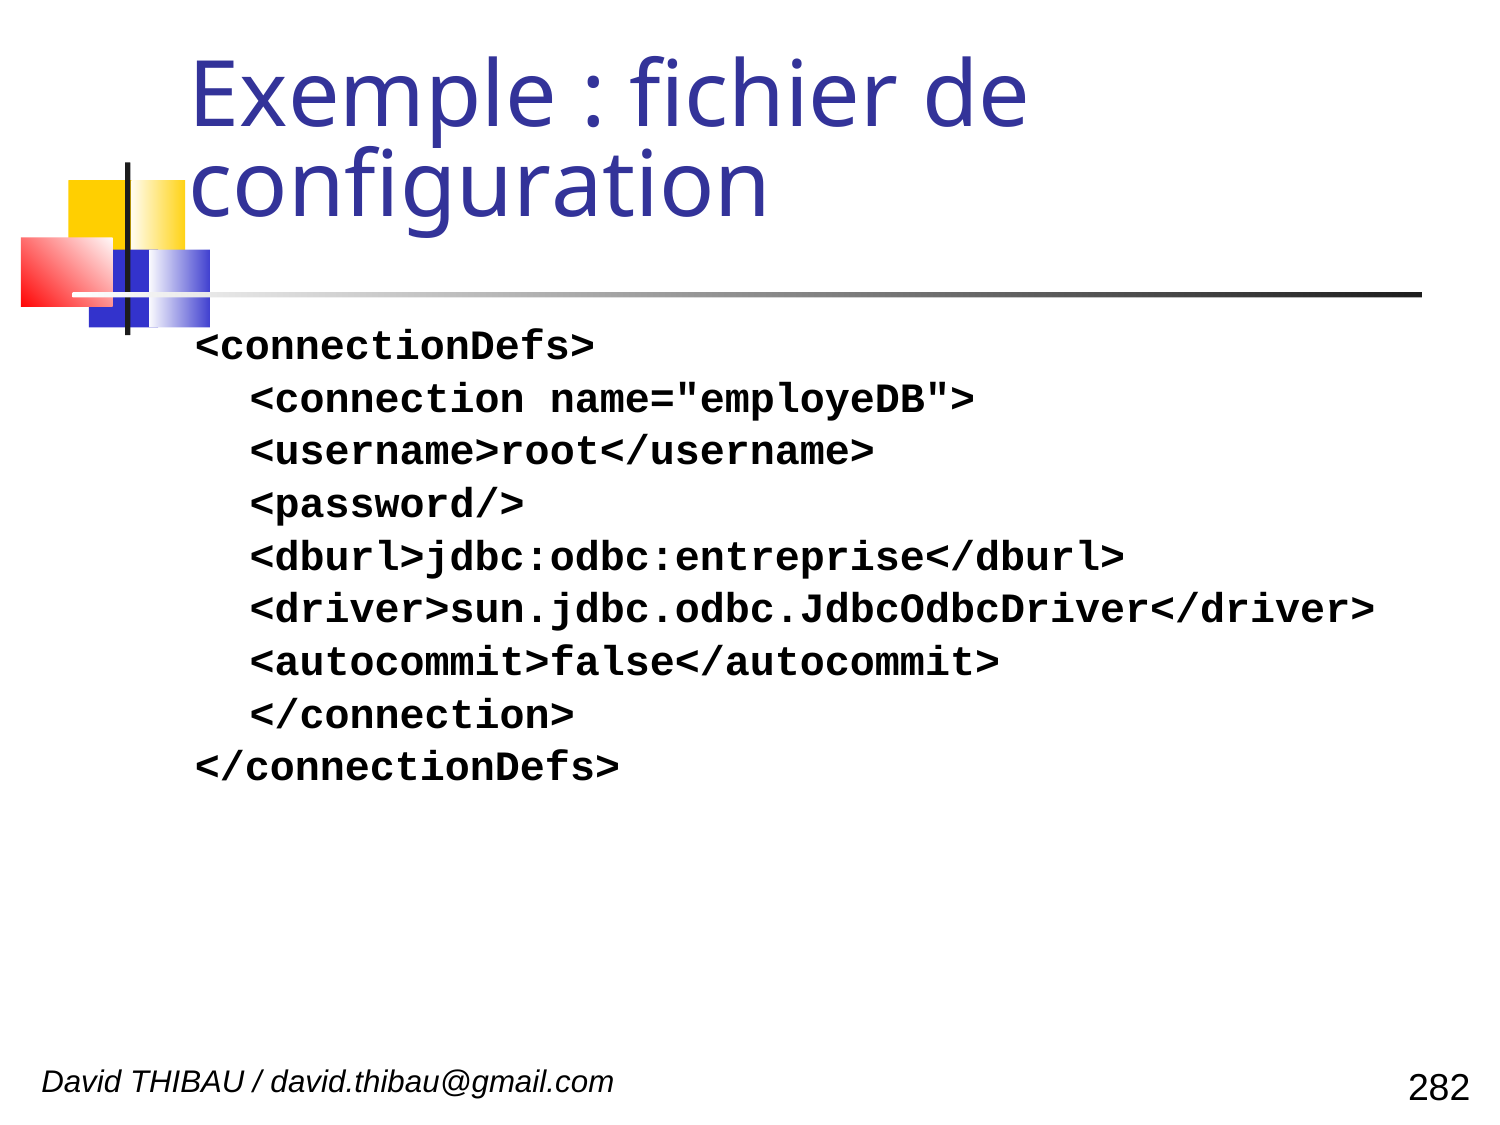

# Exemple : fichier de configuration
<connectionDefs>
	<connection name="employeDB">
	<username>root</username>
	<password/>
	<dburl>jdbc:odbc:entreprise</dburl>
	<driver>sun.jdbc.odbc.JdbcOdbcDriver</driver>
	<autocommit>false</autocommit>
	</connection>
</connectionDefs>